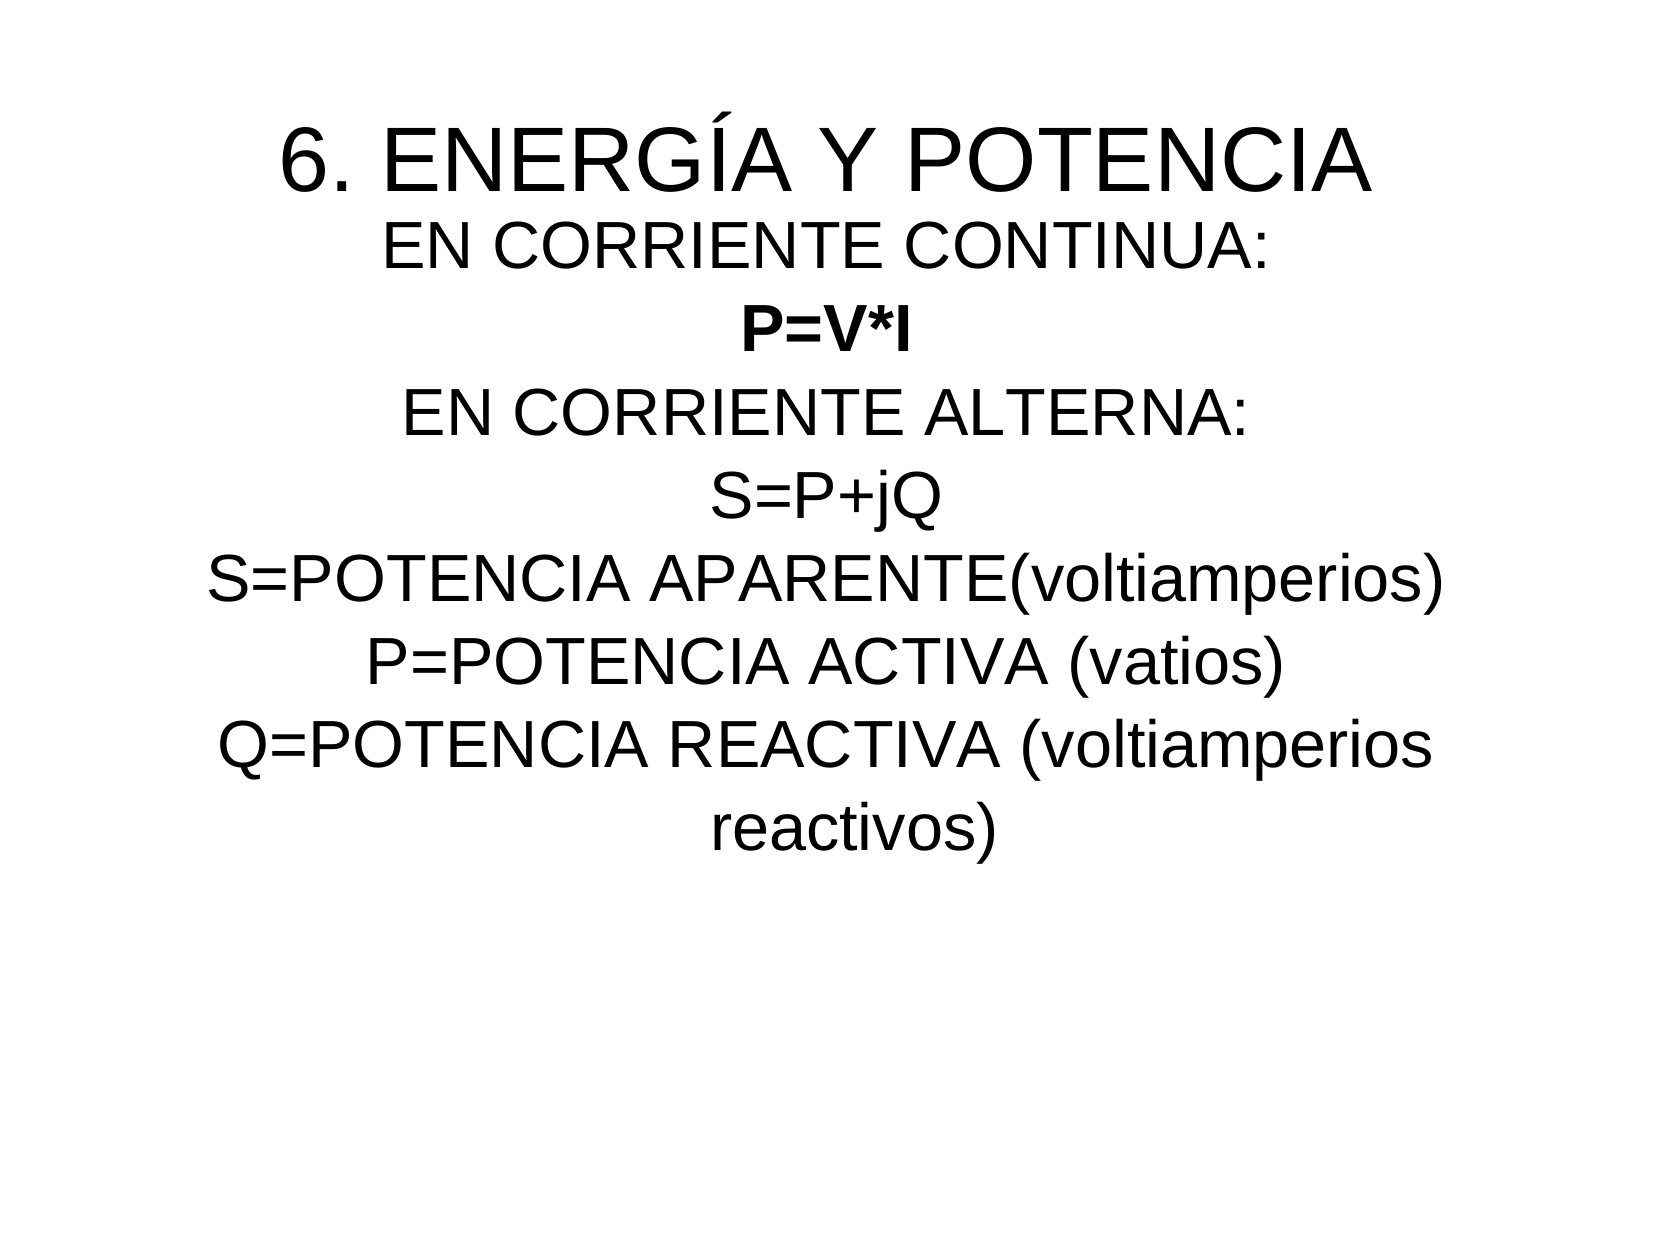

# 6. ENERGÍA Y POTENCIA
EN CORRIENTE CONTINUA:
P=V*I
EN CORRIENTE ALTERNA:
S=P+jQ
S=POTENCIA APARENTE(voltiamperios)
P=POTENCIA ACTIVA (vatios)
Q=POTENCIA REACTIVA (voltiamperios reactivos)